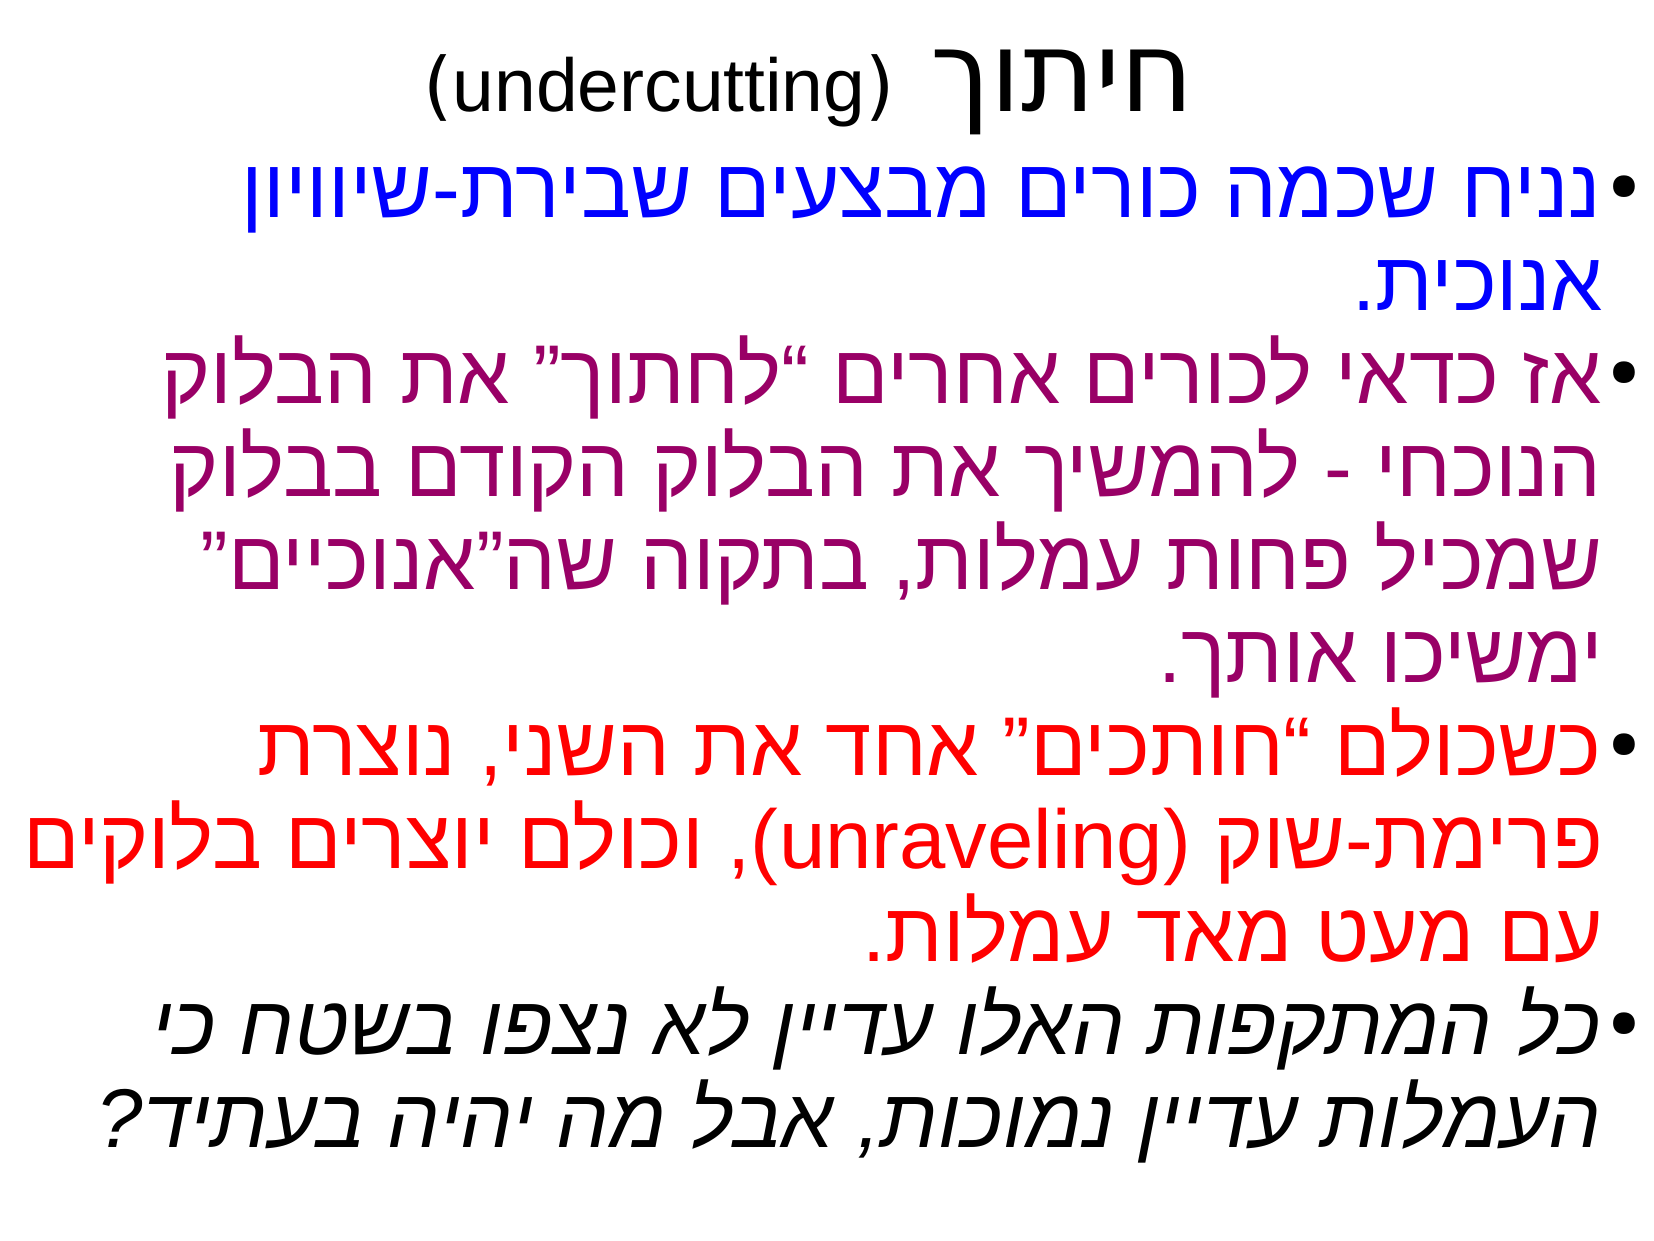

חיתוך (undercutting)
נניח שכמה כורים מבצעים שבירת-שיוויון אנוכית.
אז כדאי לכורים אחרים “לחתוך” את הבלוק הנוכחי - להמשיך את הבלוק הקודם בבלוק שמכיל פחות עמלות, בתקוה שה”אנוכיים” ימשיכו אותך.
כשכולם “חותכים” אחד את השני, נוצרת פרימת-שוק (unraveling), וכולם יוצרים בלוקים עם מעט מאד עמלות.
כל המתקפות האלו עדיין לא נצפו בשטח כי העמלות עדיין נמוכות, אבל מה יהיה בעתיד?